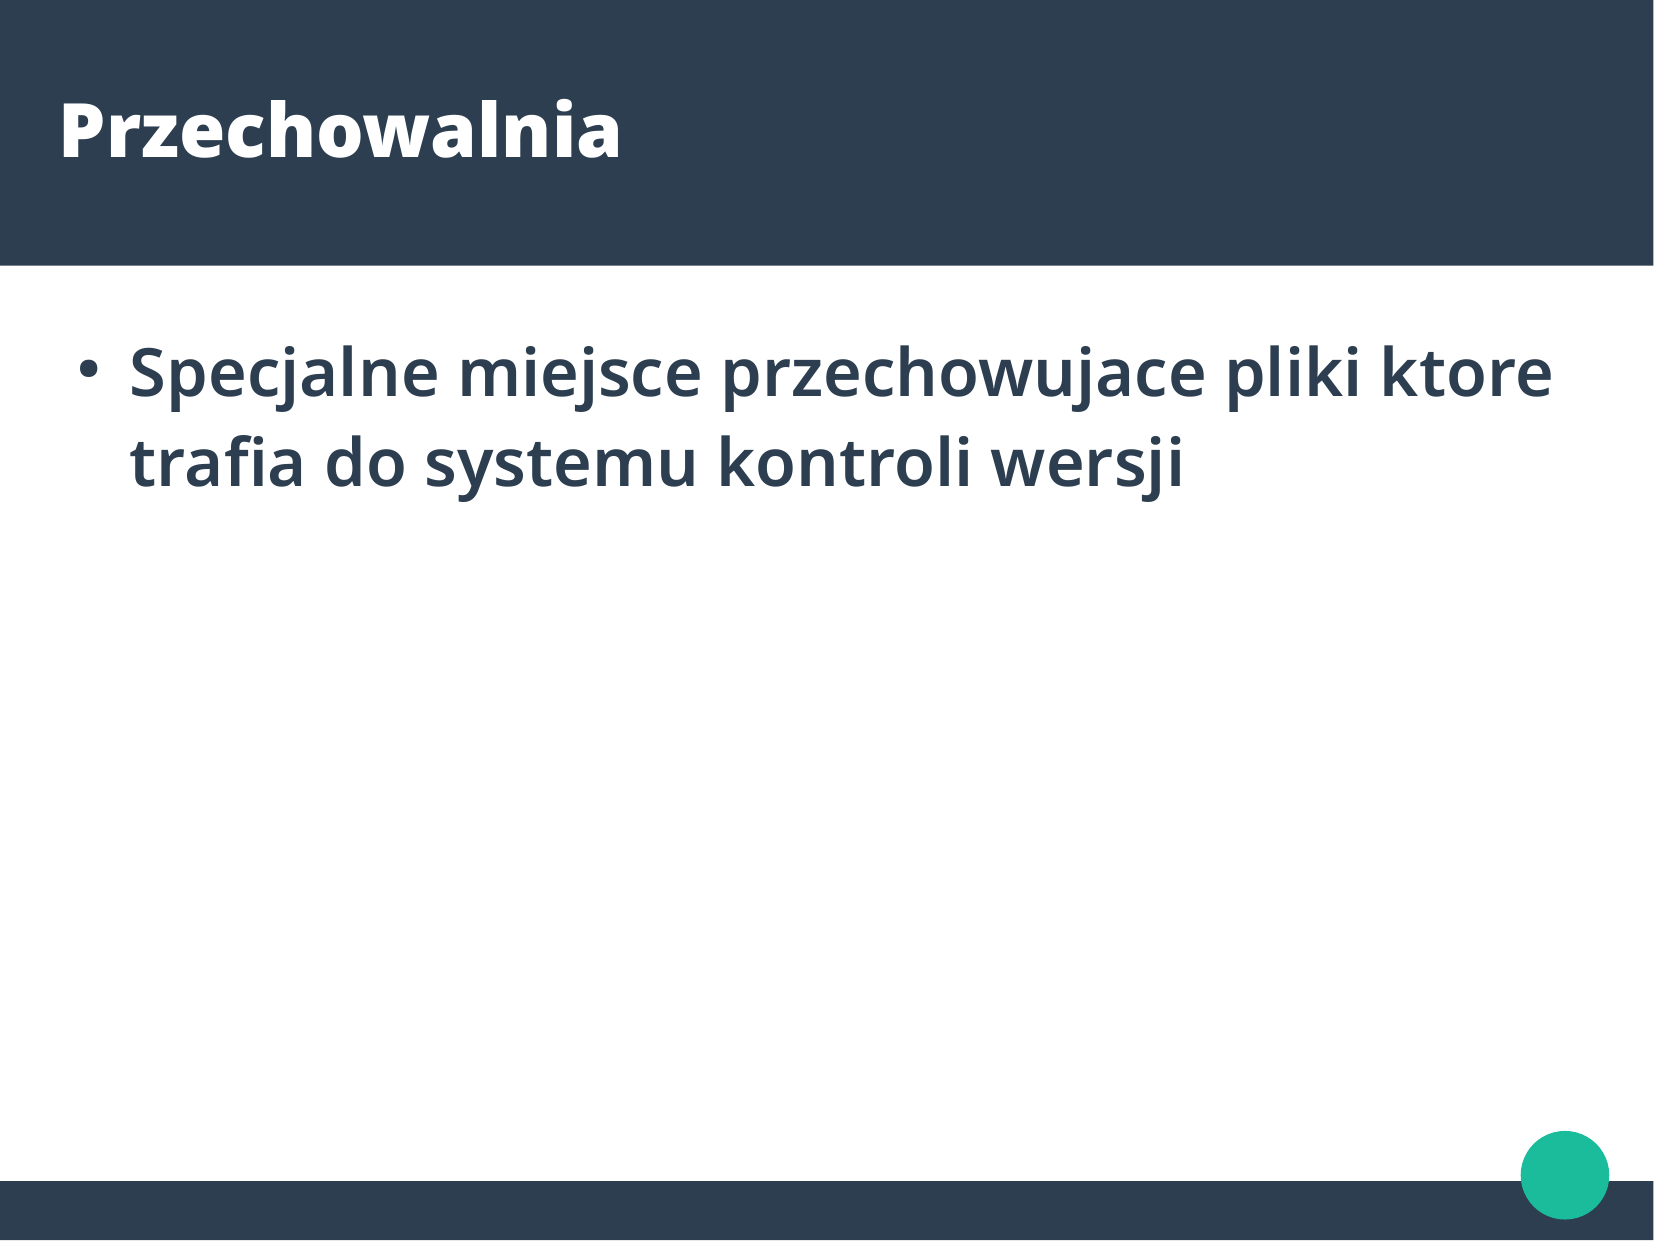

# Przechowalnia
Specjalne miejsce przechowujace pliki ktore trafia do systemu kontroli wersji